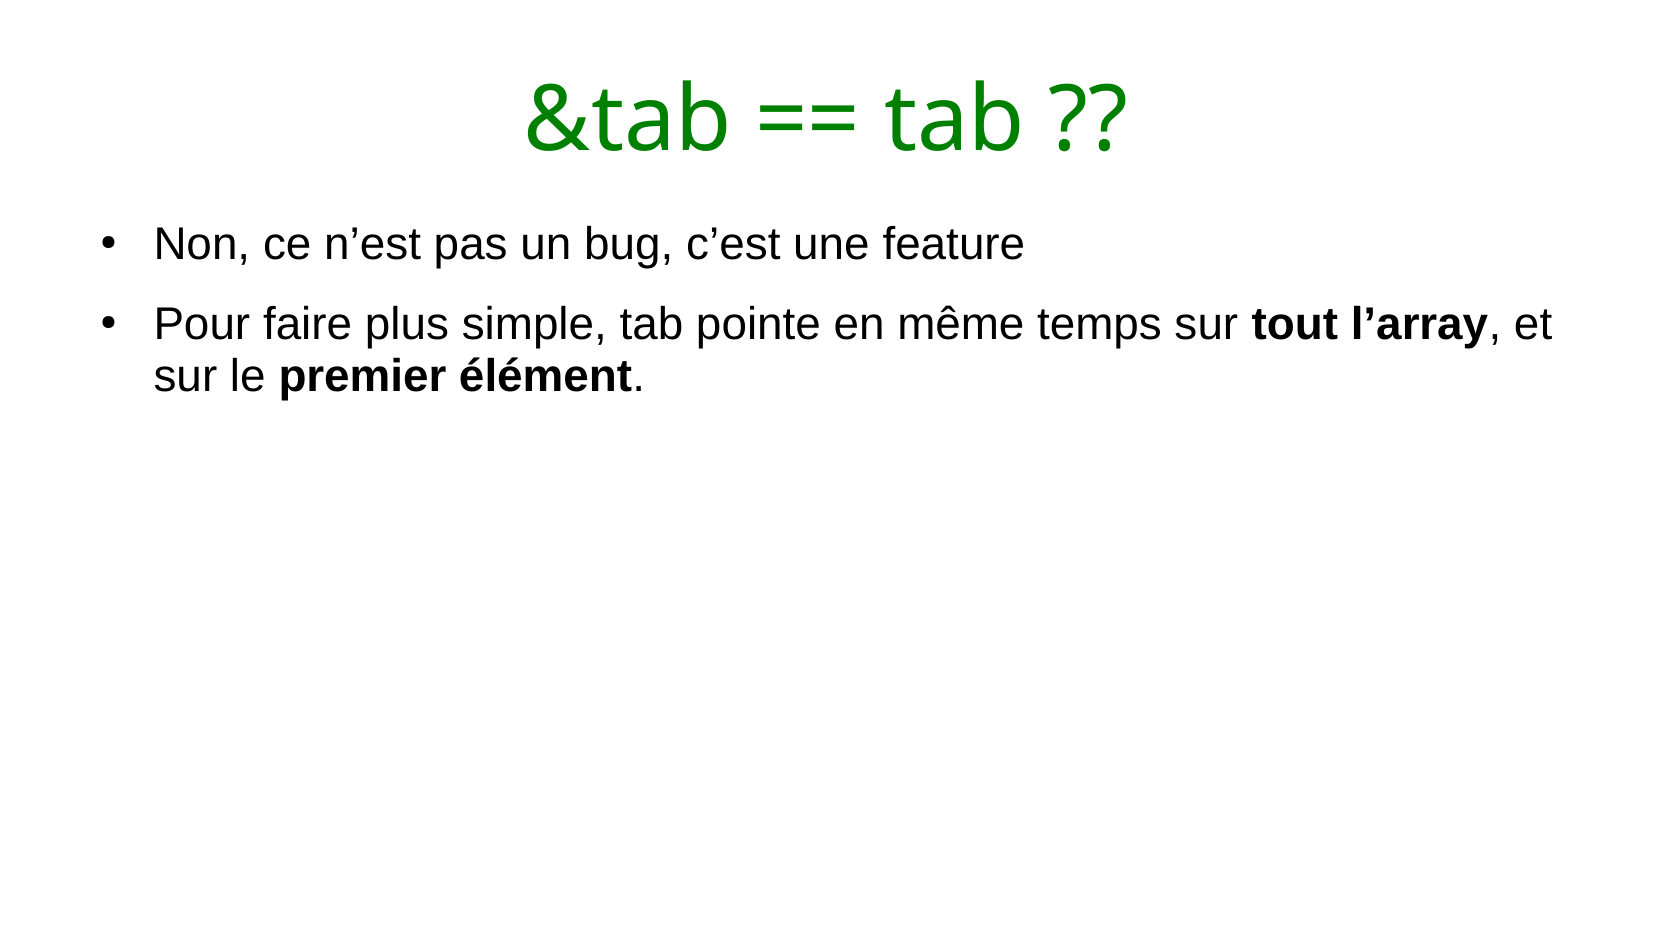

# &tab == tab ??
Non, ce n’est pas un bug, c’est une feature
Pour faire plus simple, tab pointe en même temps sur tout l’array, et sur le premier élément.